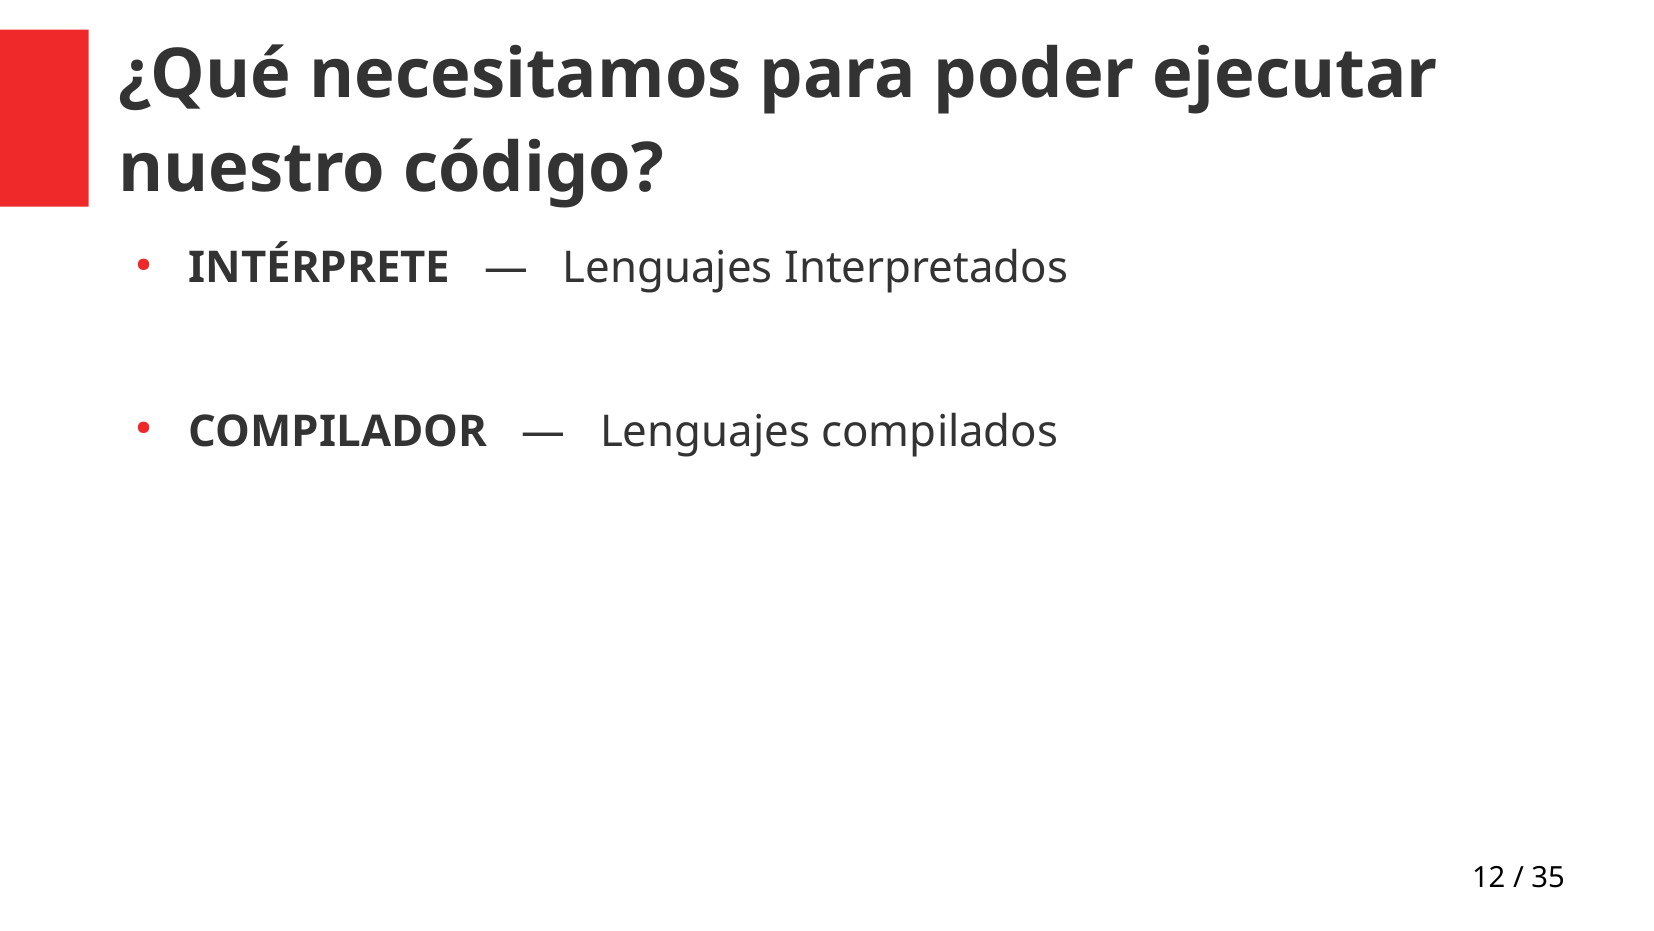

# ¿Qué necesitamos para poder ejecutar nuestro código?
INTÉRPRETE — Lenguajes Interpretados
COMPILADOR — Lenguajes compilados
12